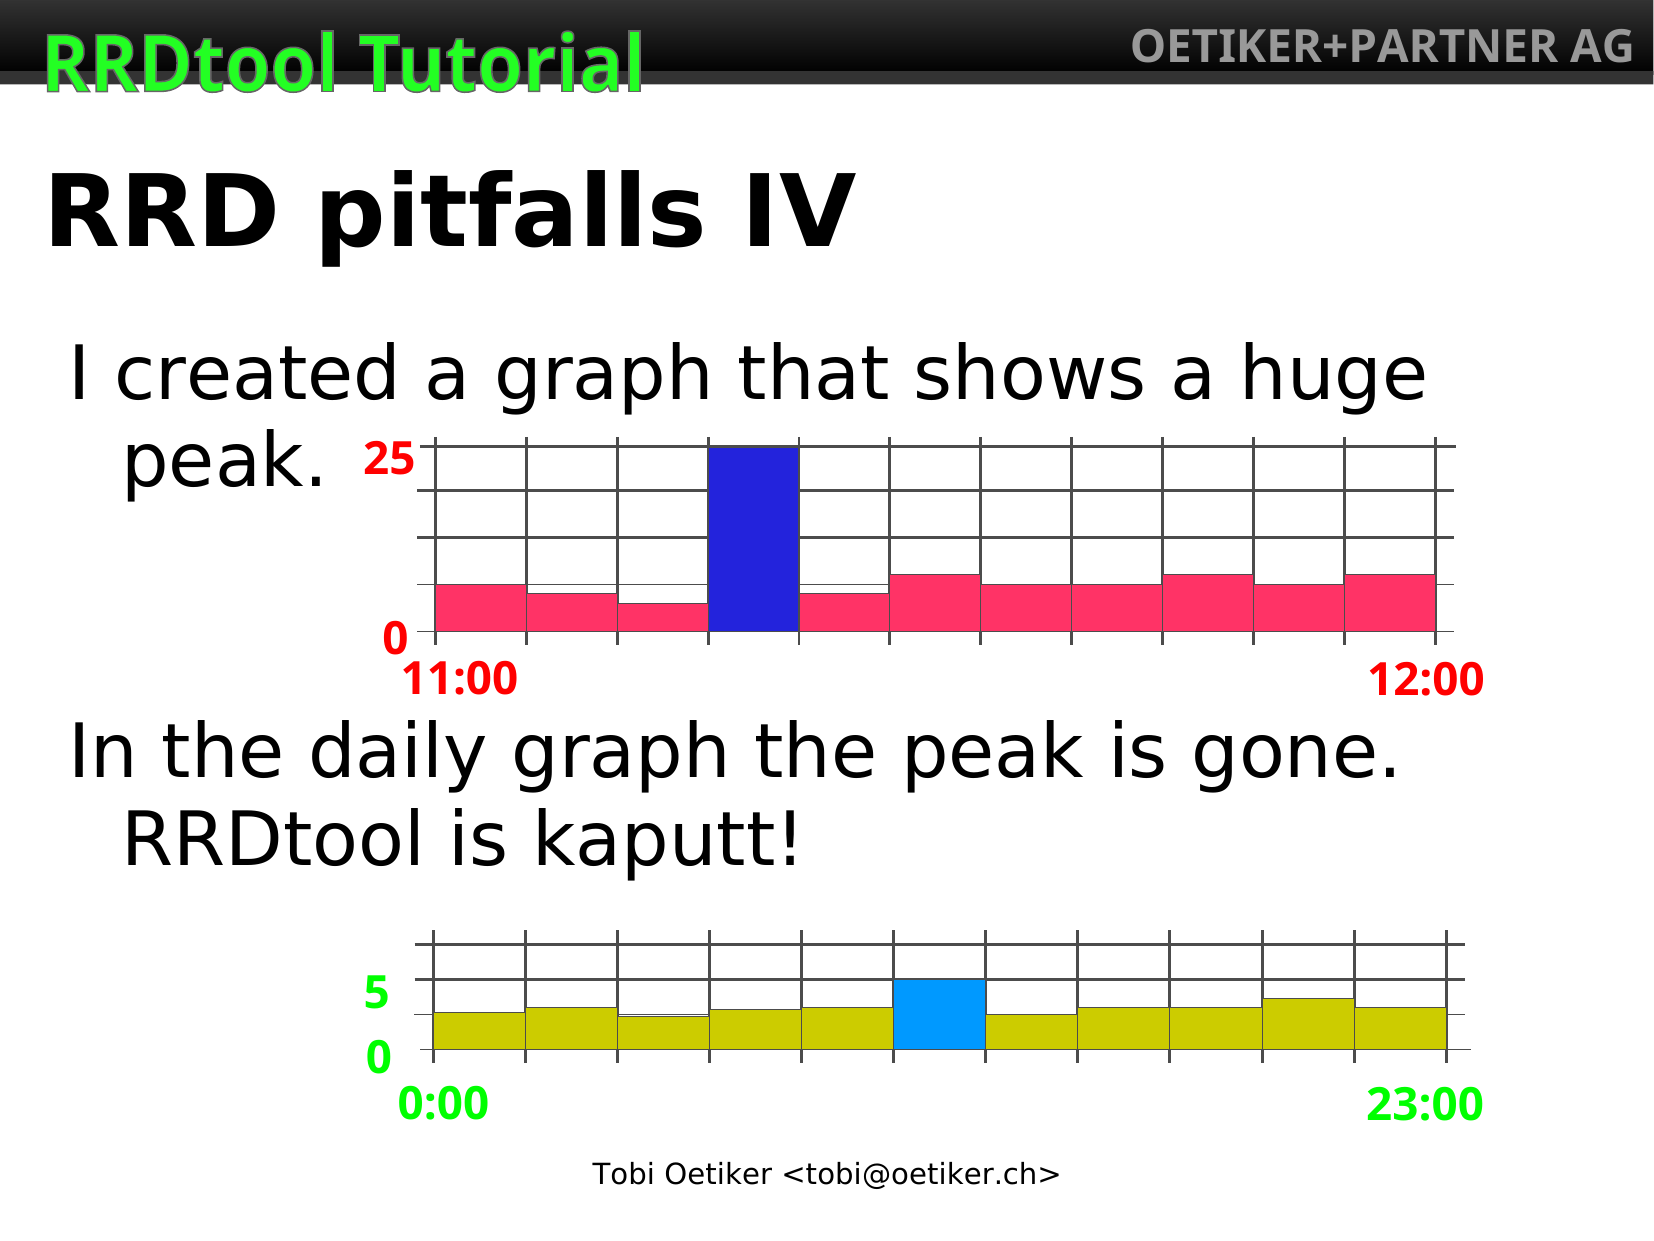

# RRD pitfalls IV
I created a graph that shows a huge peak.
In the daily graph the peak is gone. RRDtool is kaputt!
25
0
11:00
12:00
 5
0
0:00
23:00